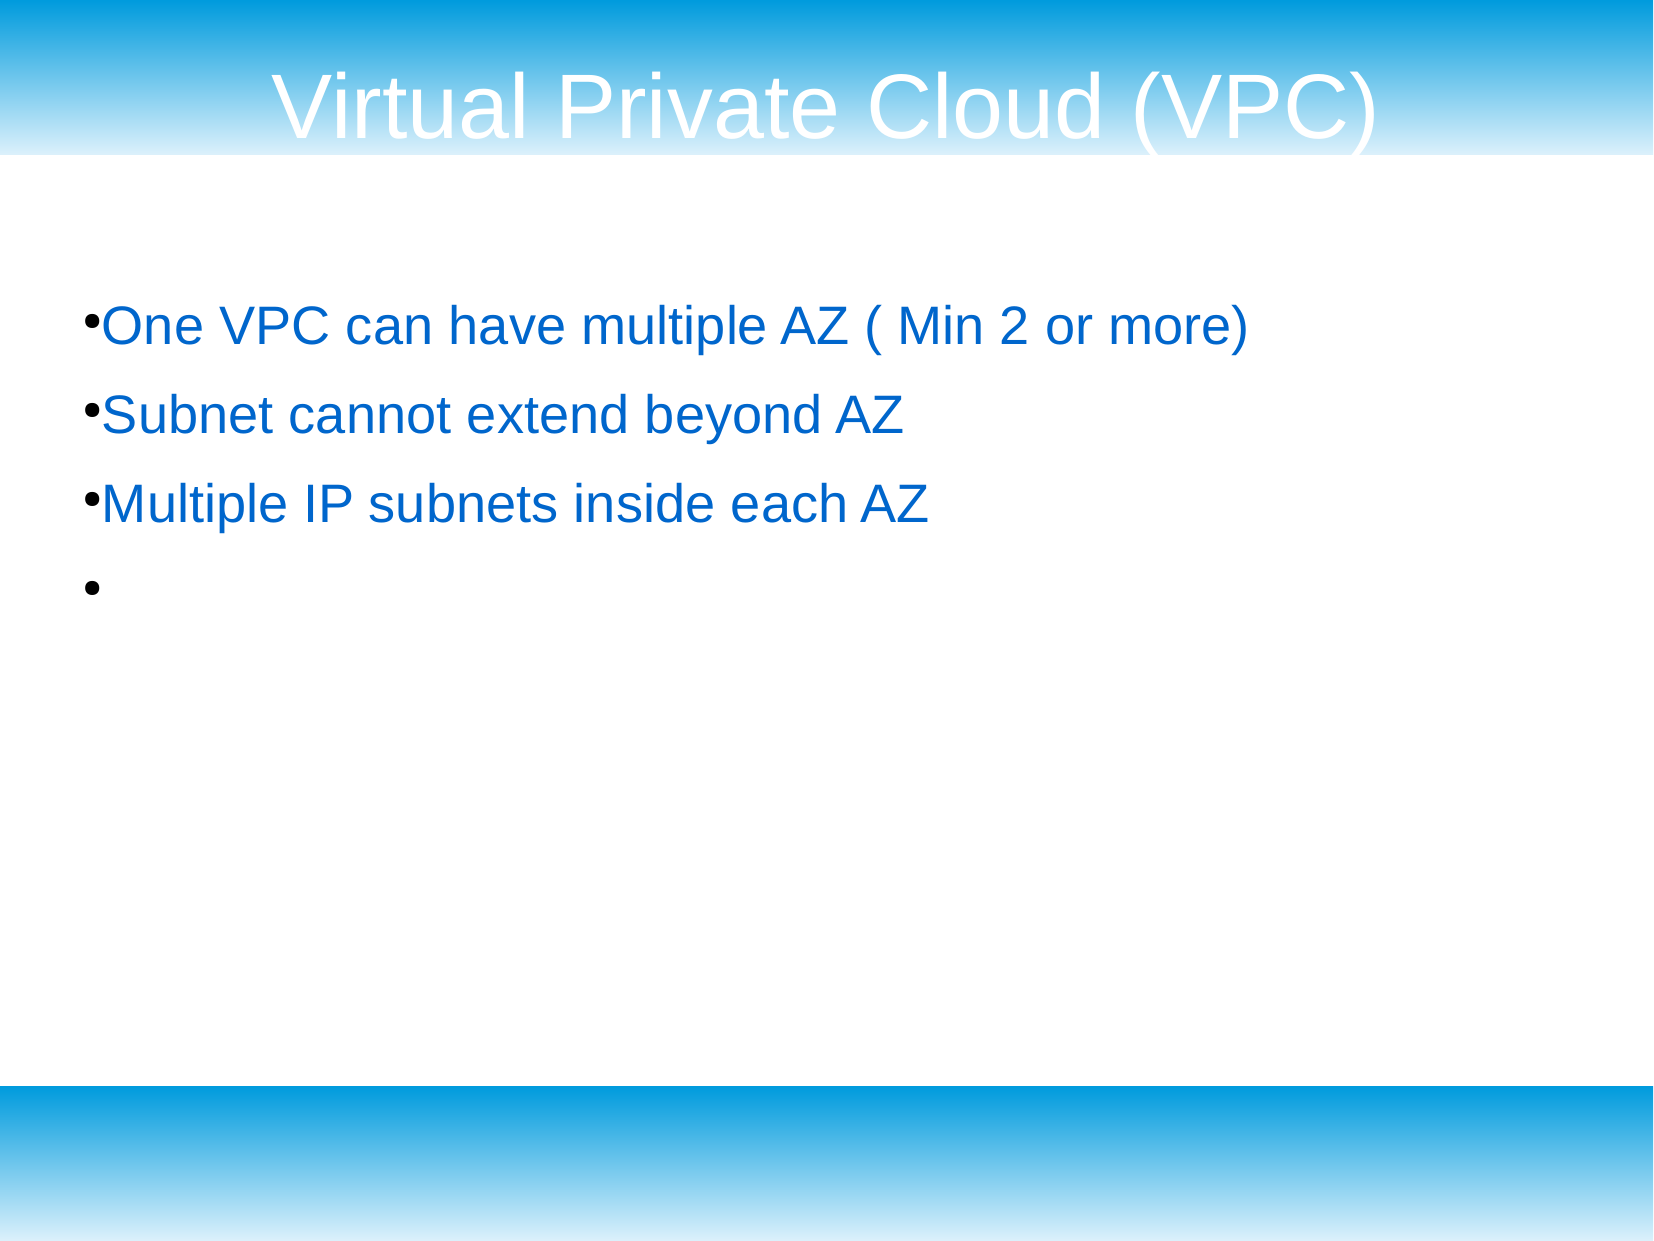

# Virtual Private Cloud (VPC)
One VPC can have multiple AZ ( Min 2 or more)
Subnet cannot extend beyond AZ
Multiple IP subnets inside each AZ